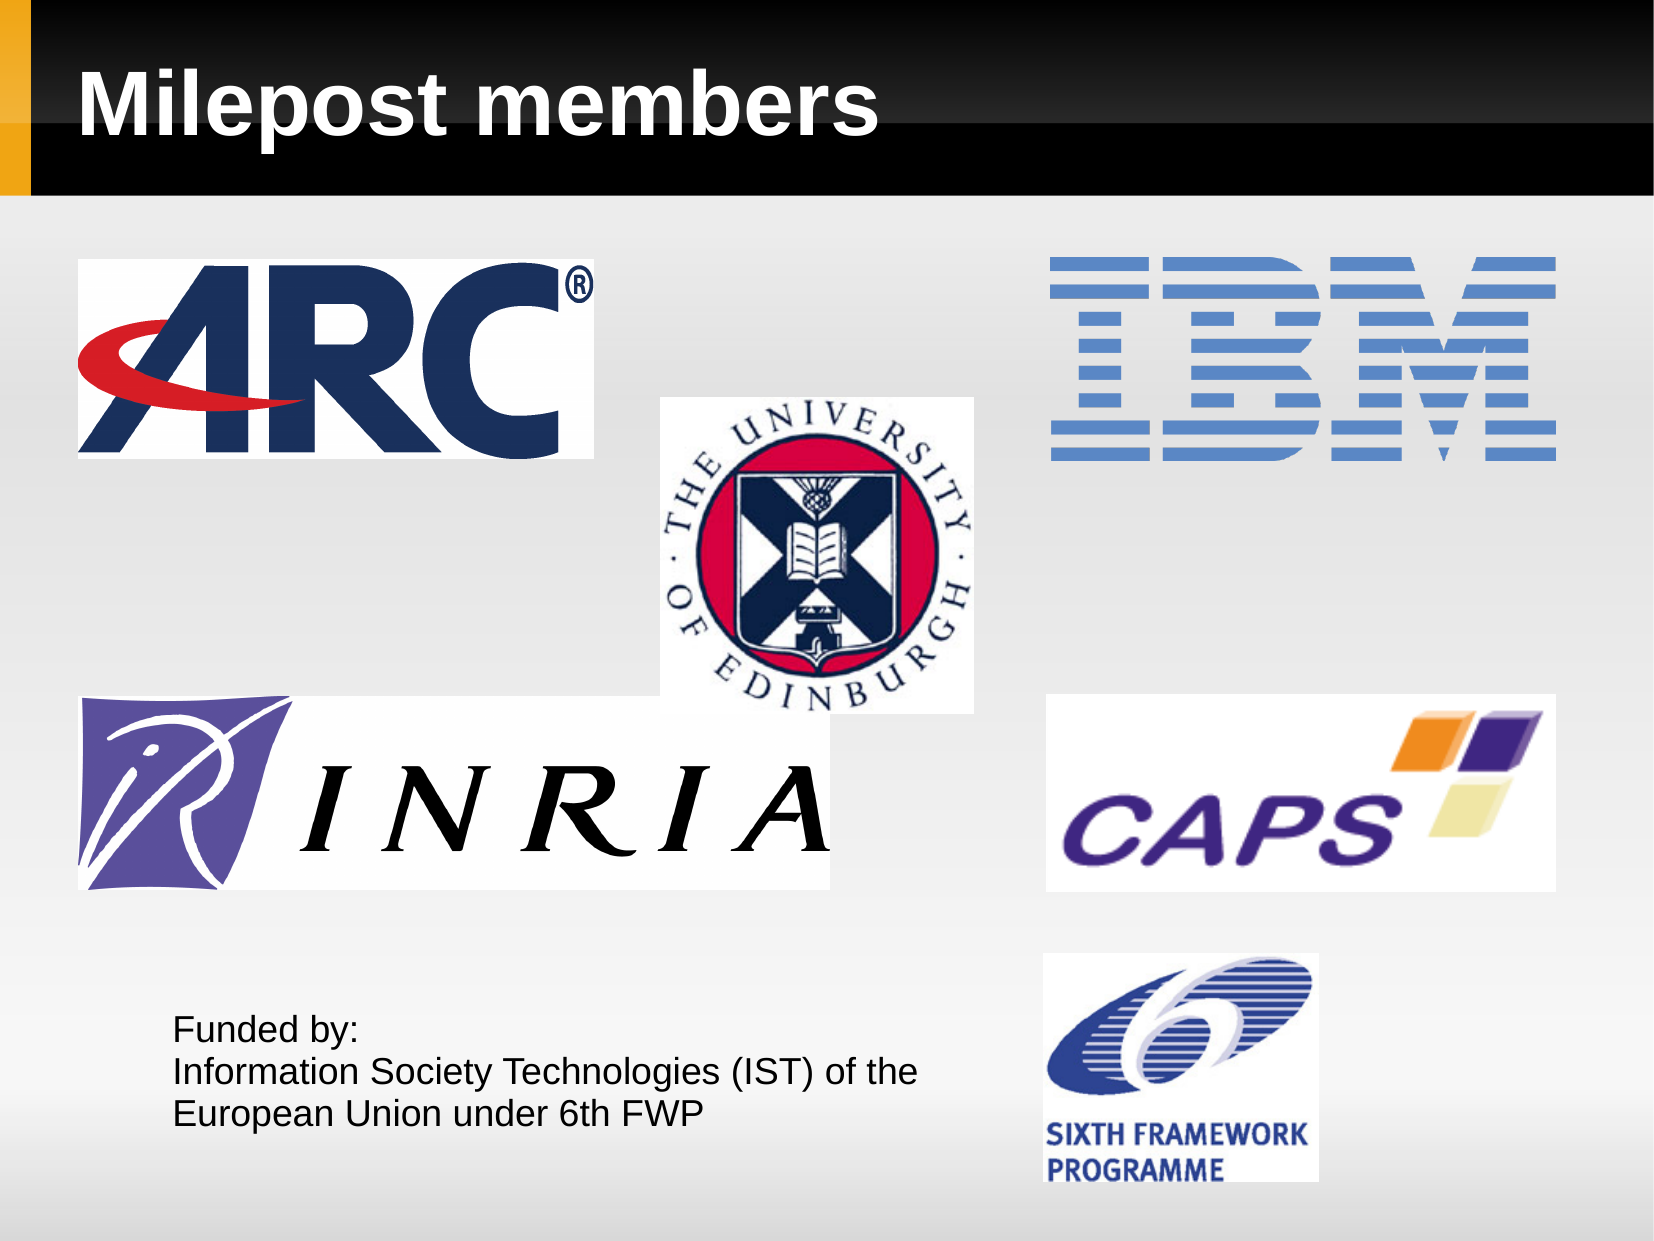

# Milepost members
Funded by:
Information Society Technologies (IST) of the
European Union under 6th FWP